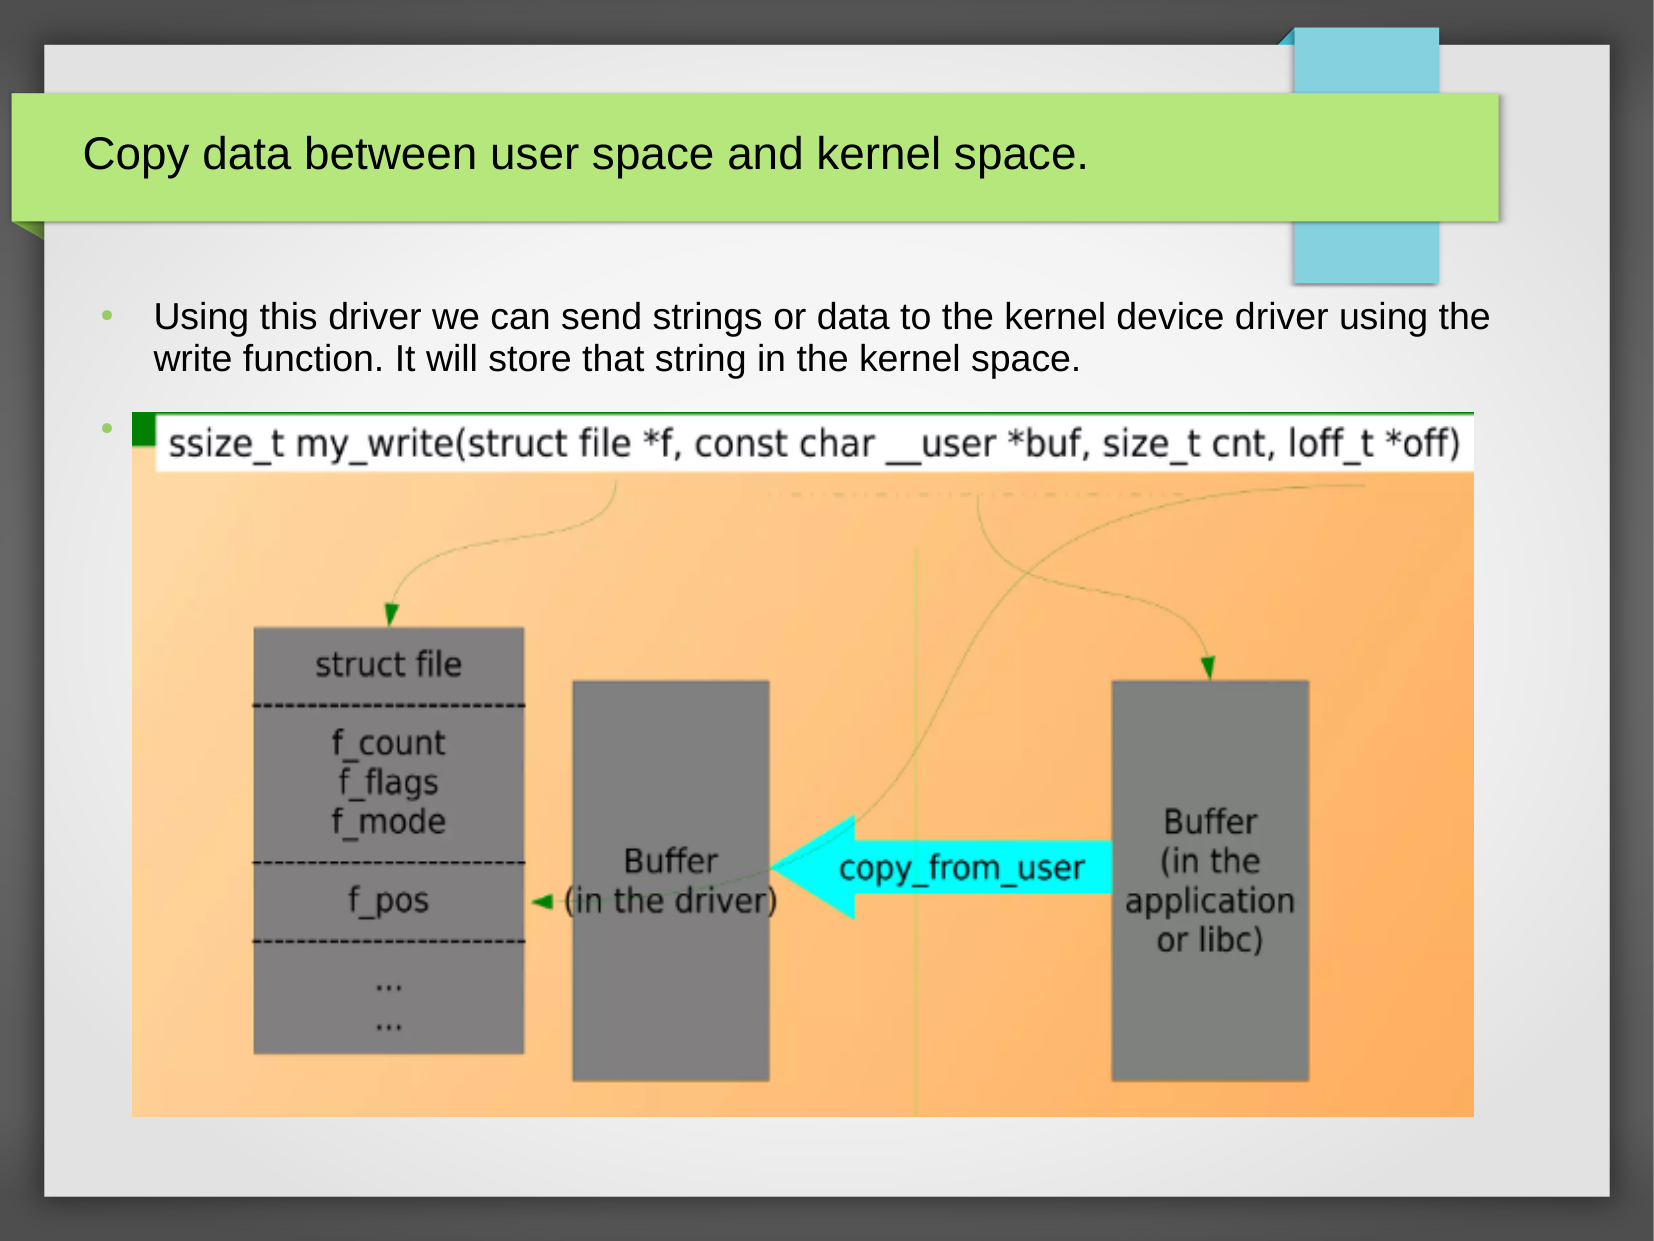

# Copy data between user space and kernel space.
Using this driver we can send strings or data to the kernel device driver using the write function. It will store that string in the kernel space.